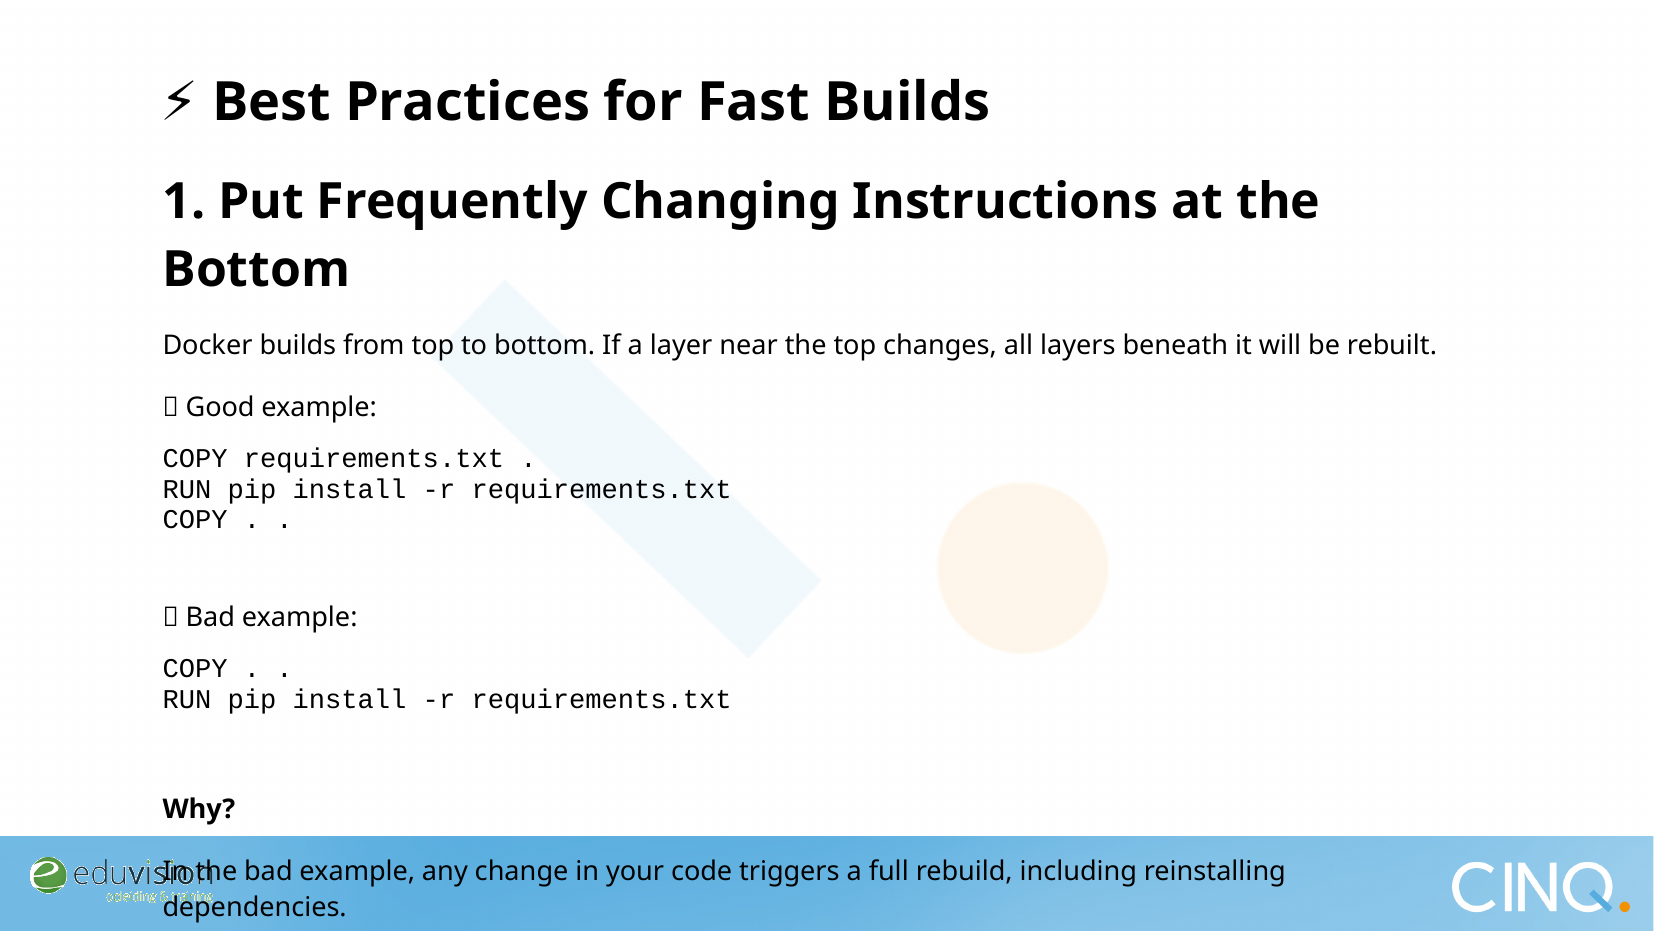

# ⚡️ Best Practices for Fast Builds
1. Put Frequently Changing Instructions at the Bottom
Docker builds from top to bottom. If a layer near the top changes, all layers beneath it will be rebuilt.
✅ Good example:
COPY requirements.txt .
RUN pip install -r requirements.txt
COPY . .
❌ Bad example:
COPY . .
RUN pip install -r requirements.txt
Why?
In the bad example, any change in your code triggers a full rebuild, including reinstalling dependencies.
LAB 1.0